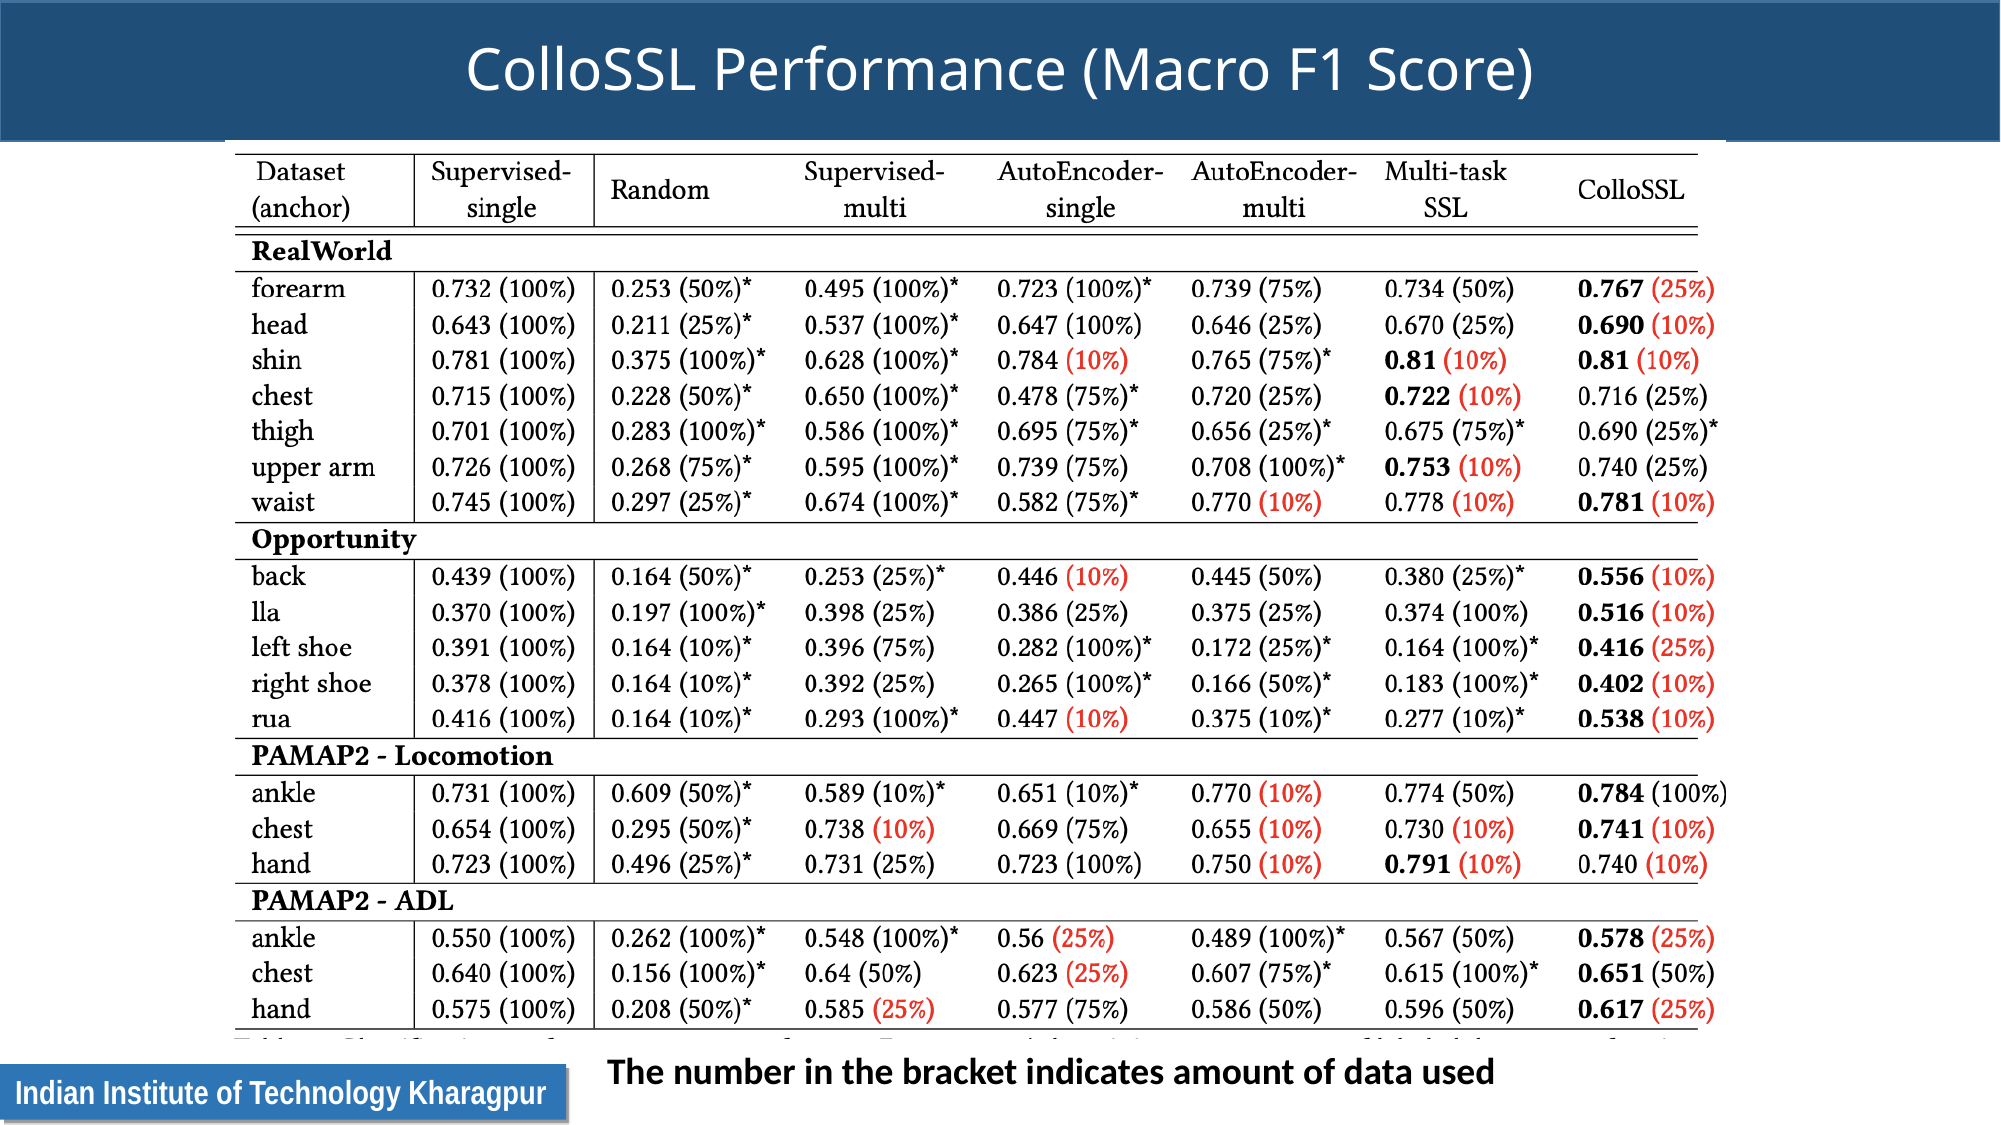

# ColloSSL Performance (Macro F1 Score)
The number in the bracket indicates amount of data used